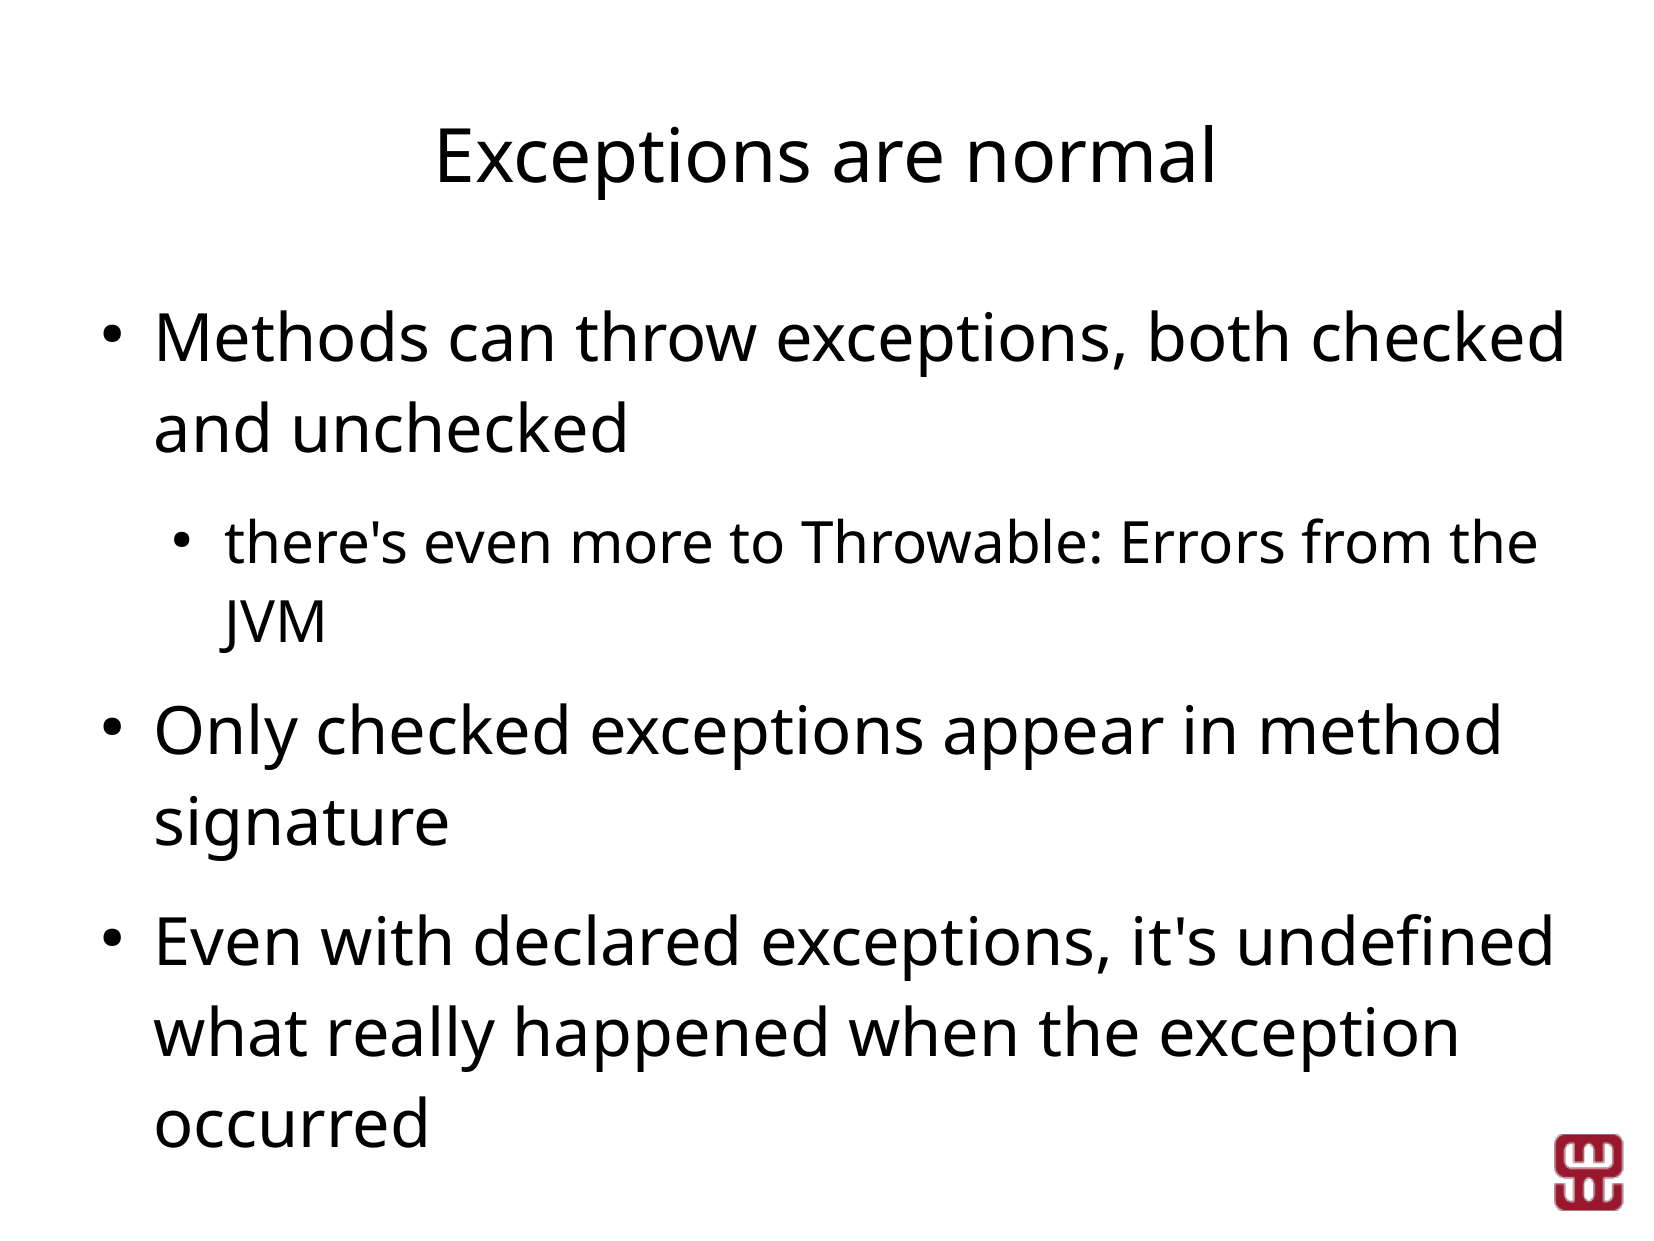

# Exceptions are normal
Methods can throw exceptions, both checked and unchecked
there's even more to Throwable: Errors from the JVM
Only checked exceptions appear in method signature
Even with declared exceptions, it's undefined what really happened when the exception occurred